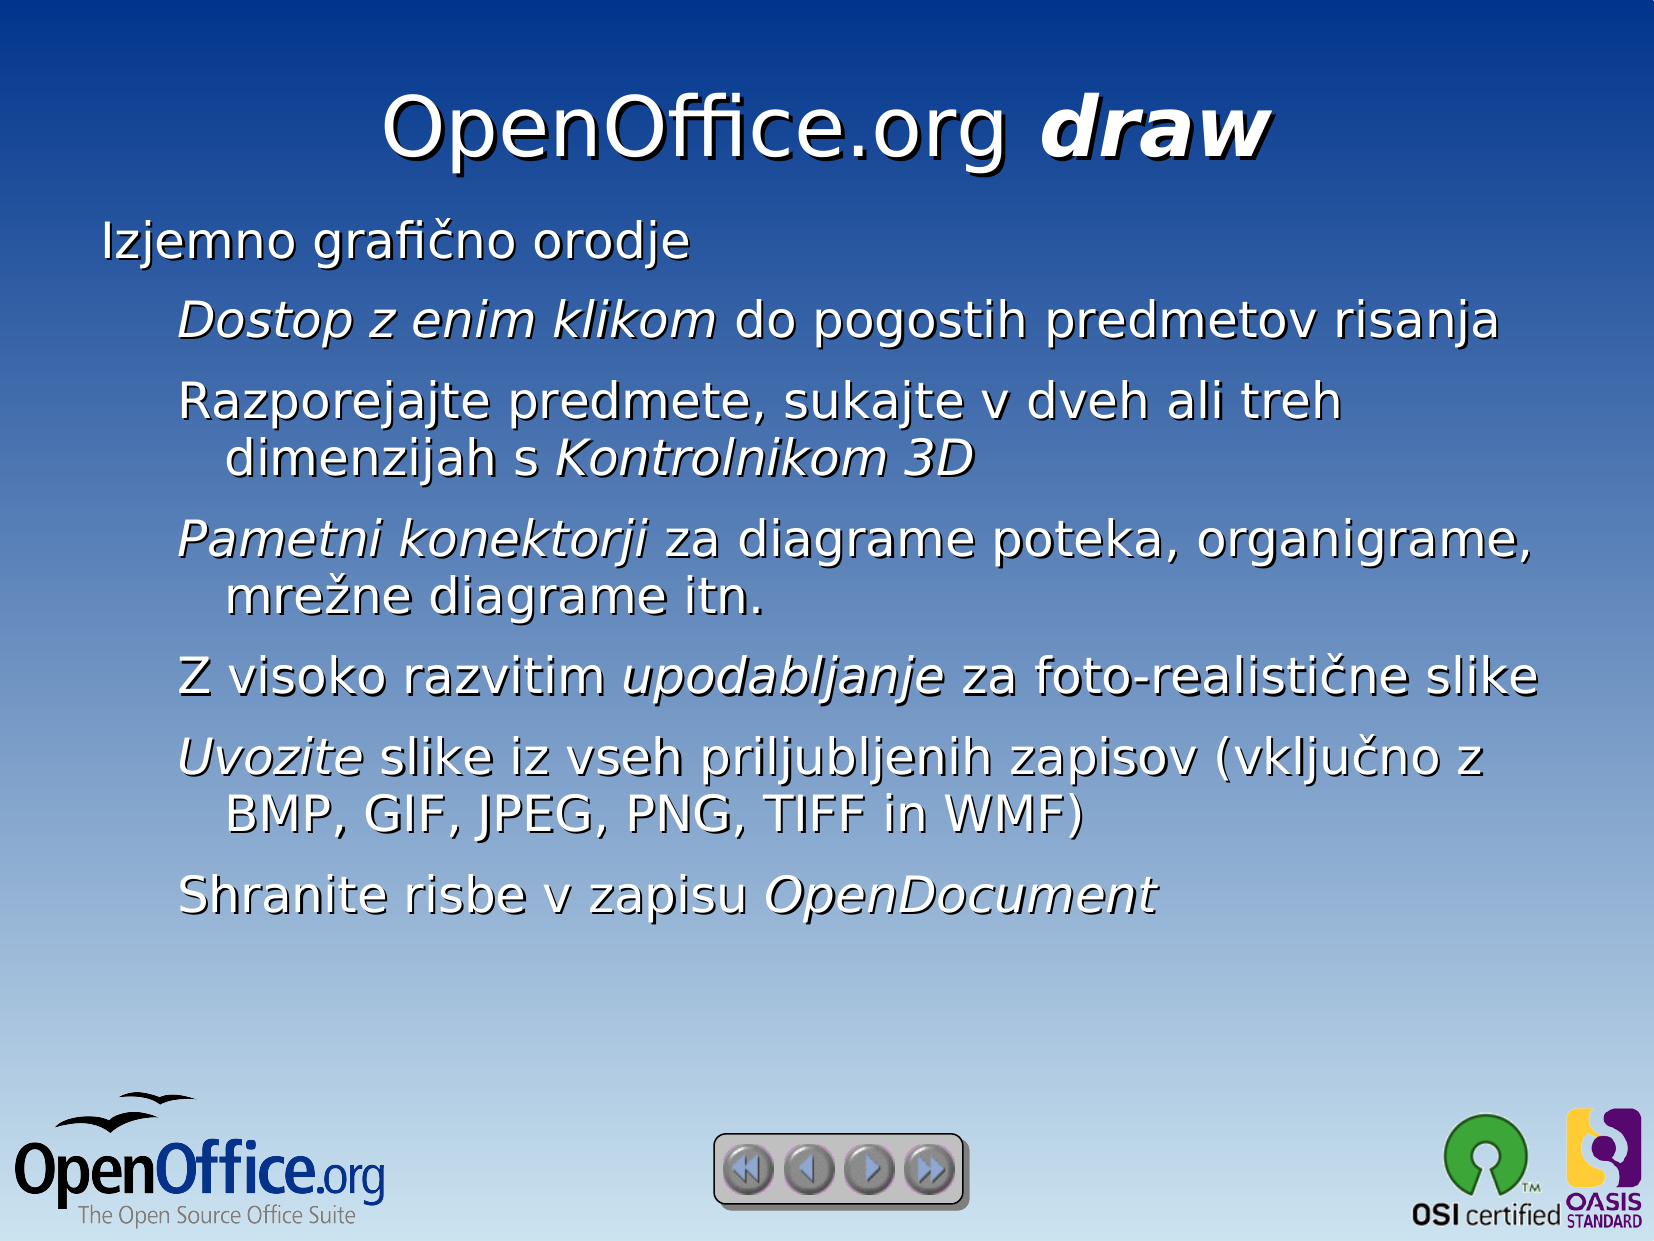

# OpenOffice.org draw
Izjemno grafično orodje
Dostop z enim klikom do pogostih predmetov risanja
Razporejajte predmete, sukajte v dveh ali treh dimenzijah s Kontrolnikom 3D
Pametni konektorji za diagrame poteka, organigrame, mrežne diagrame itn.
Z visoko razvitim upodabljanje za foto-realistične slike
Uvozite slike iz vseh priljubljenih zapisov (vključno z BMP, GIF, JPEG, PNG, TIFF in WMF)
Shranite risbe v zapisu OpenDocument